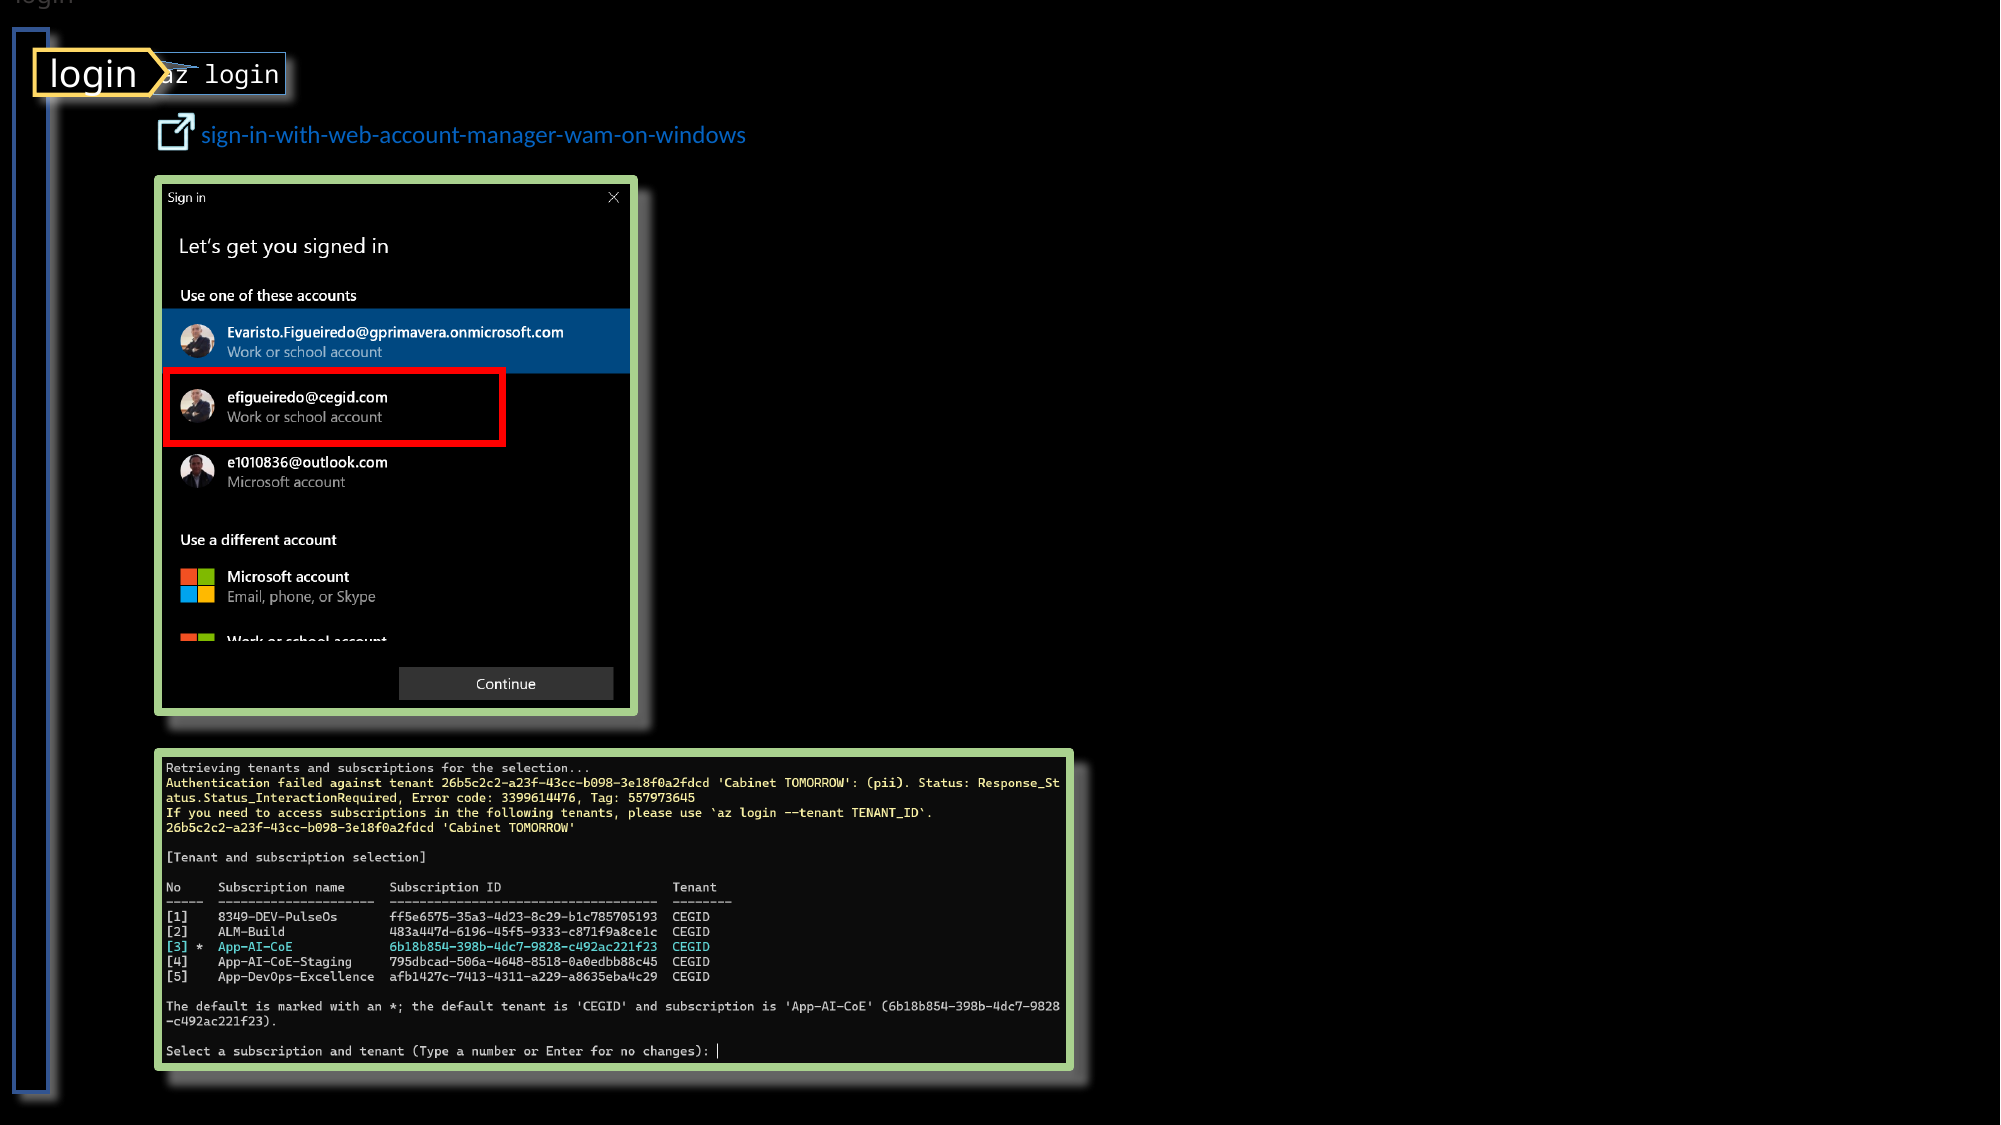

# 6.2 login
login
az login
sign-in-with-web-account-manager-wam-on-windows